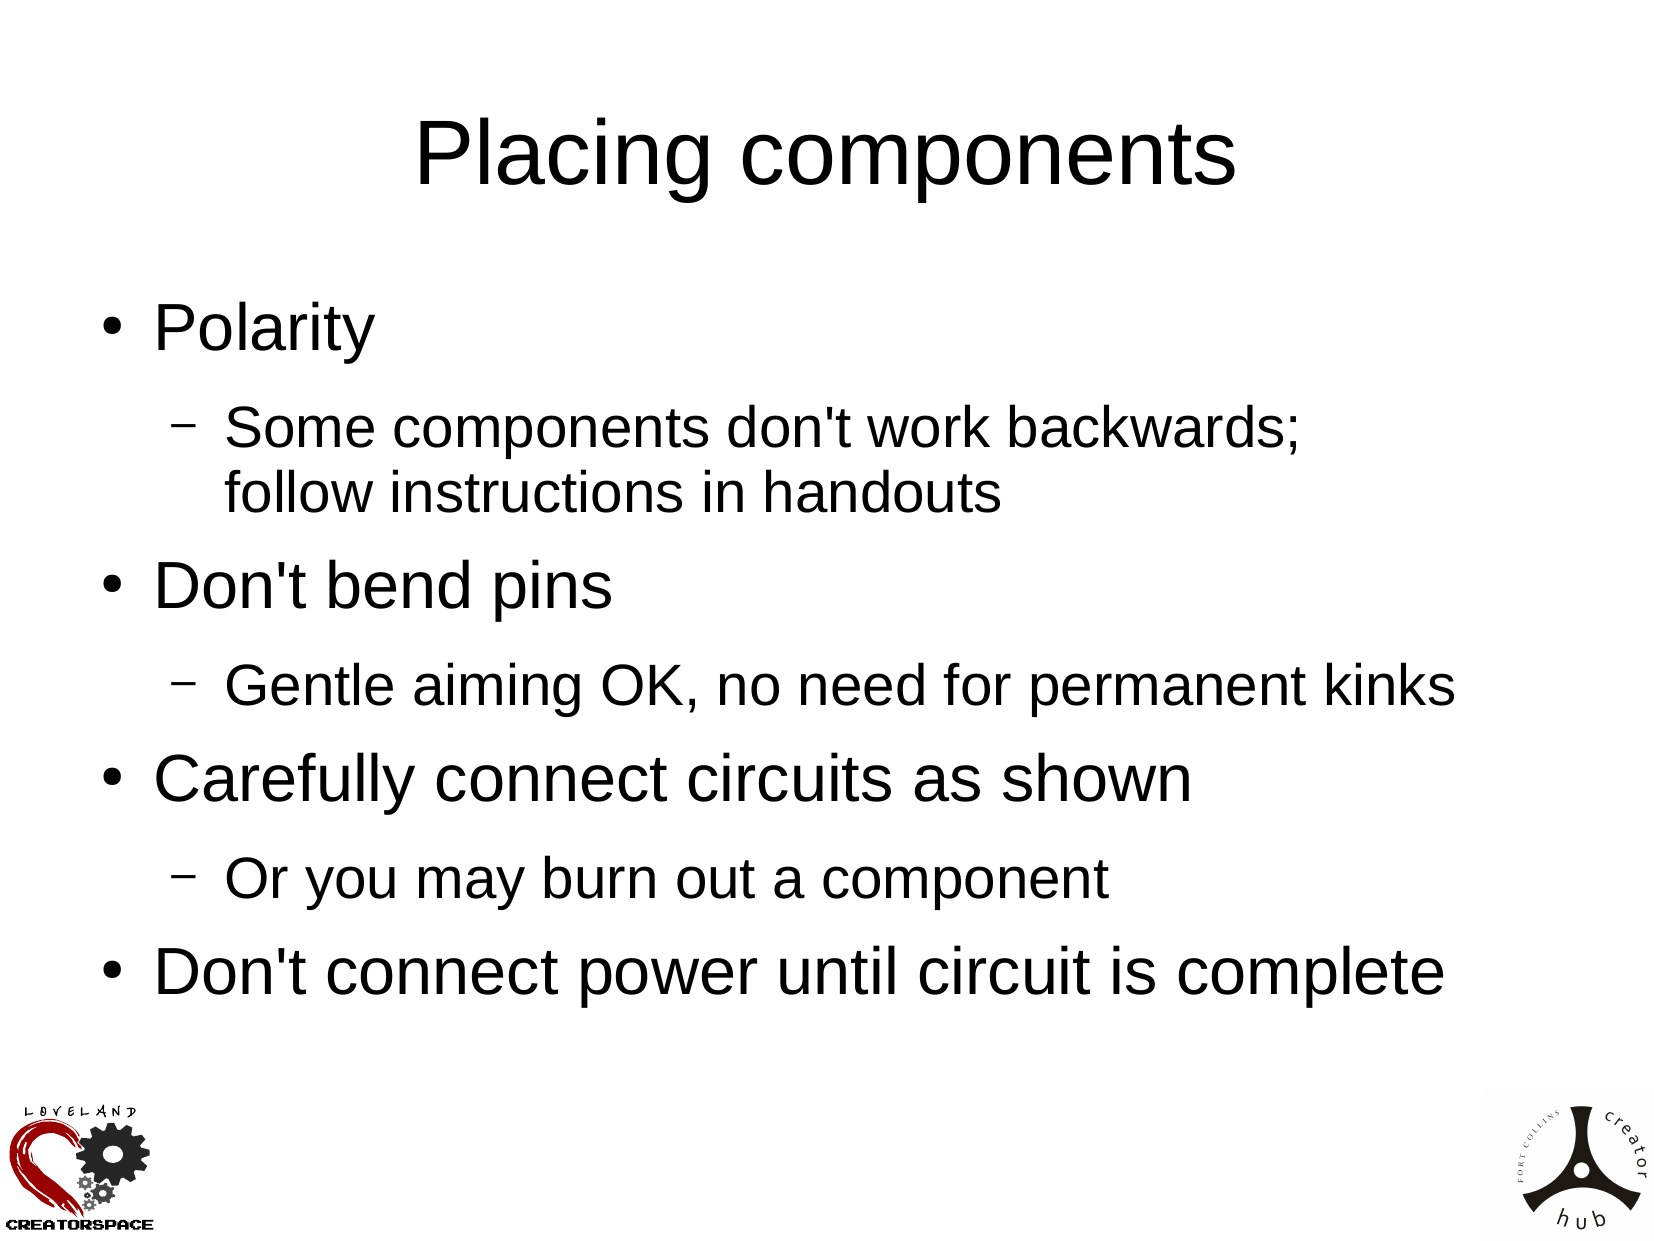

# Placing components
Polarity
Some components don't work backwards;
follow instructions in handouts
Don't bend pins
Gentle aiming OK, no need for permanent kinks
Carefully connect circuits as shown
Or you may burn out a component
Don't connect power until circuit is complete